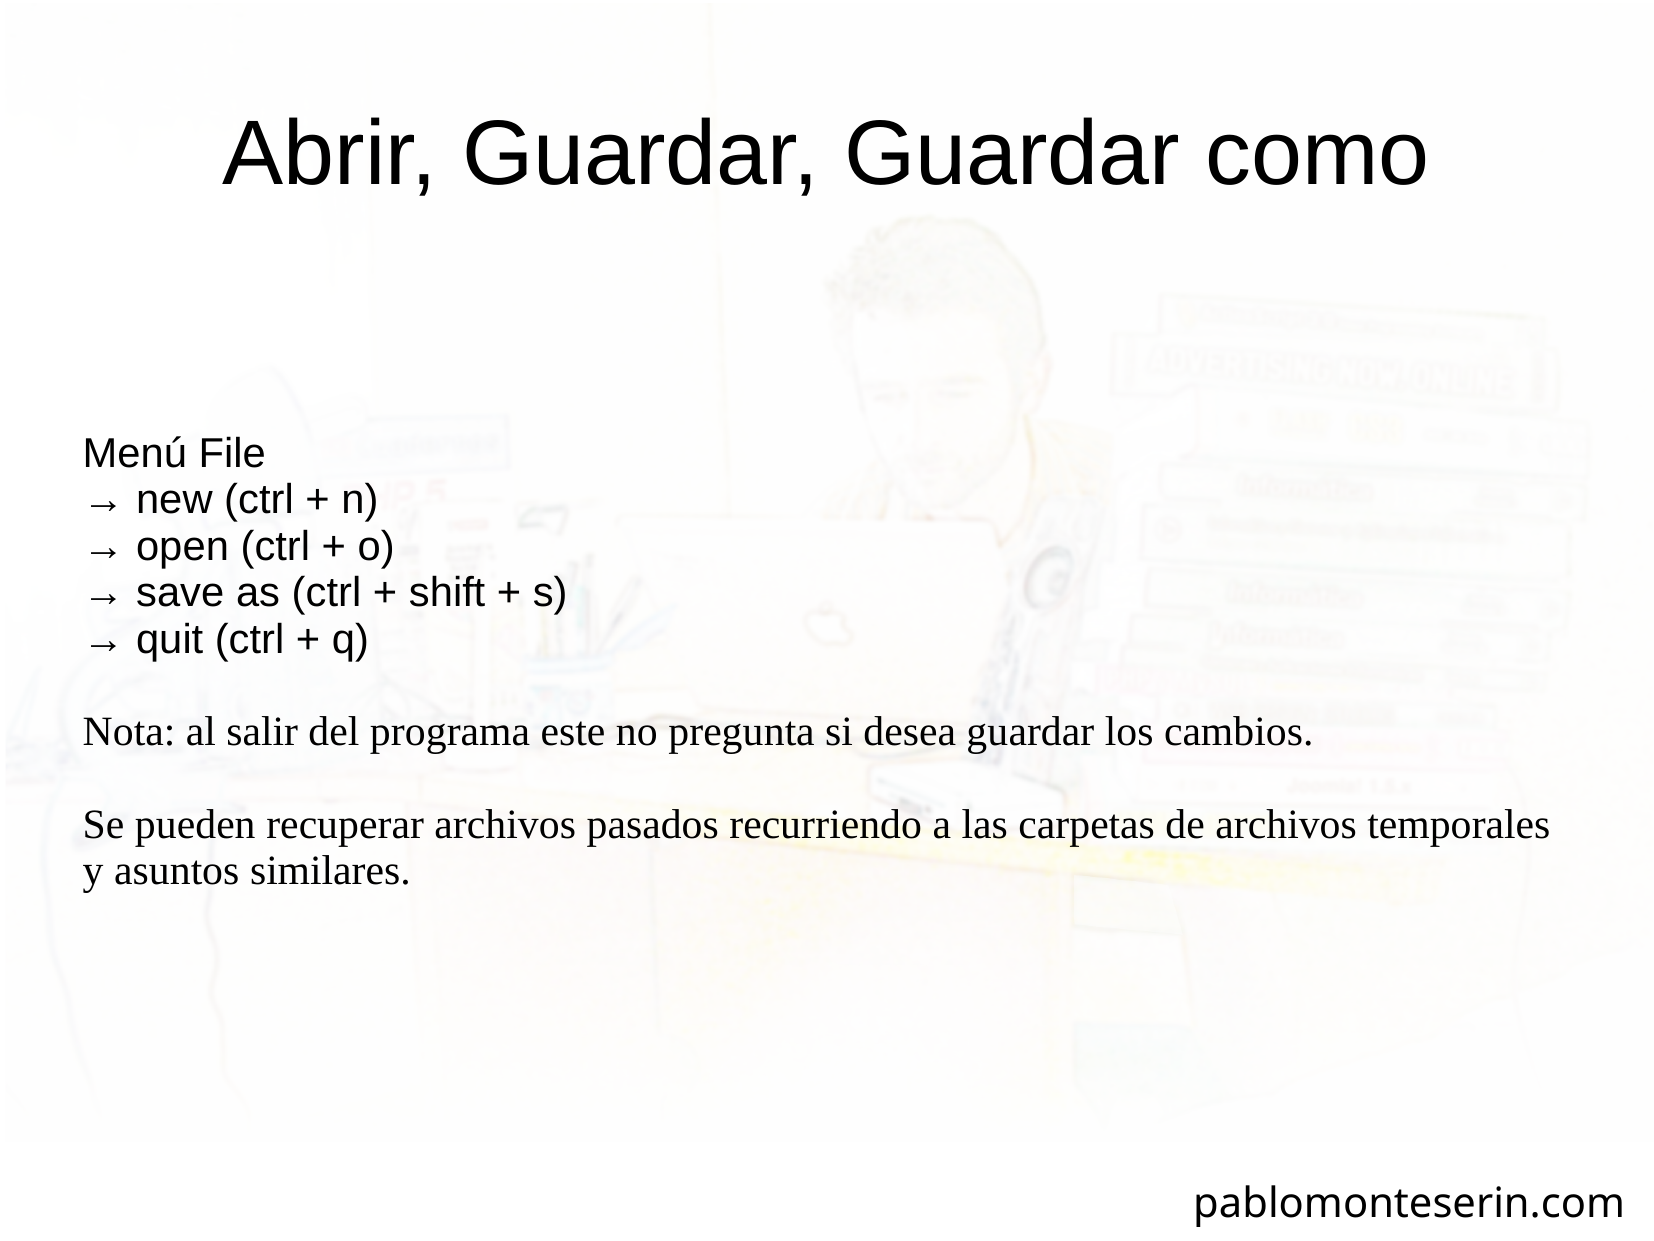

# Abrir, Guardar, Guardar como
Menú File
→ new (ctrl + n)
→ open (ctrl + o)
→ save as (ctrl + shift + s)
→ quit (ctrl + q)
Nota: al salir del programa este no pregunta si desea guardar los cambios.
Se pueden recuperar archivos pasados recurriendo a las carpetas de archivos temporales y asuntos similares.